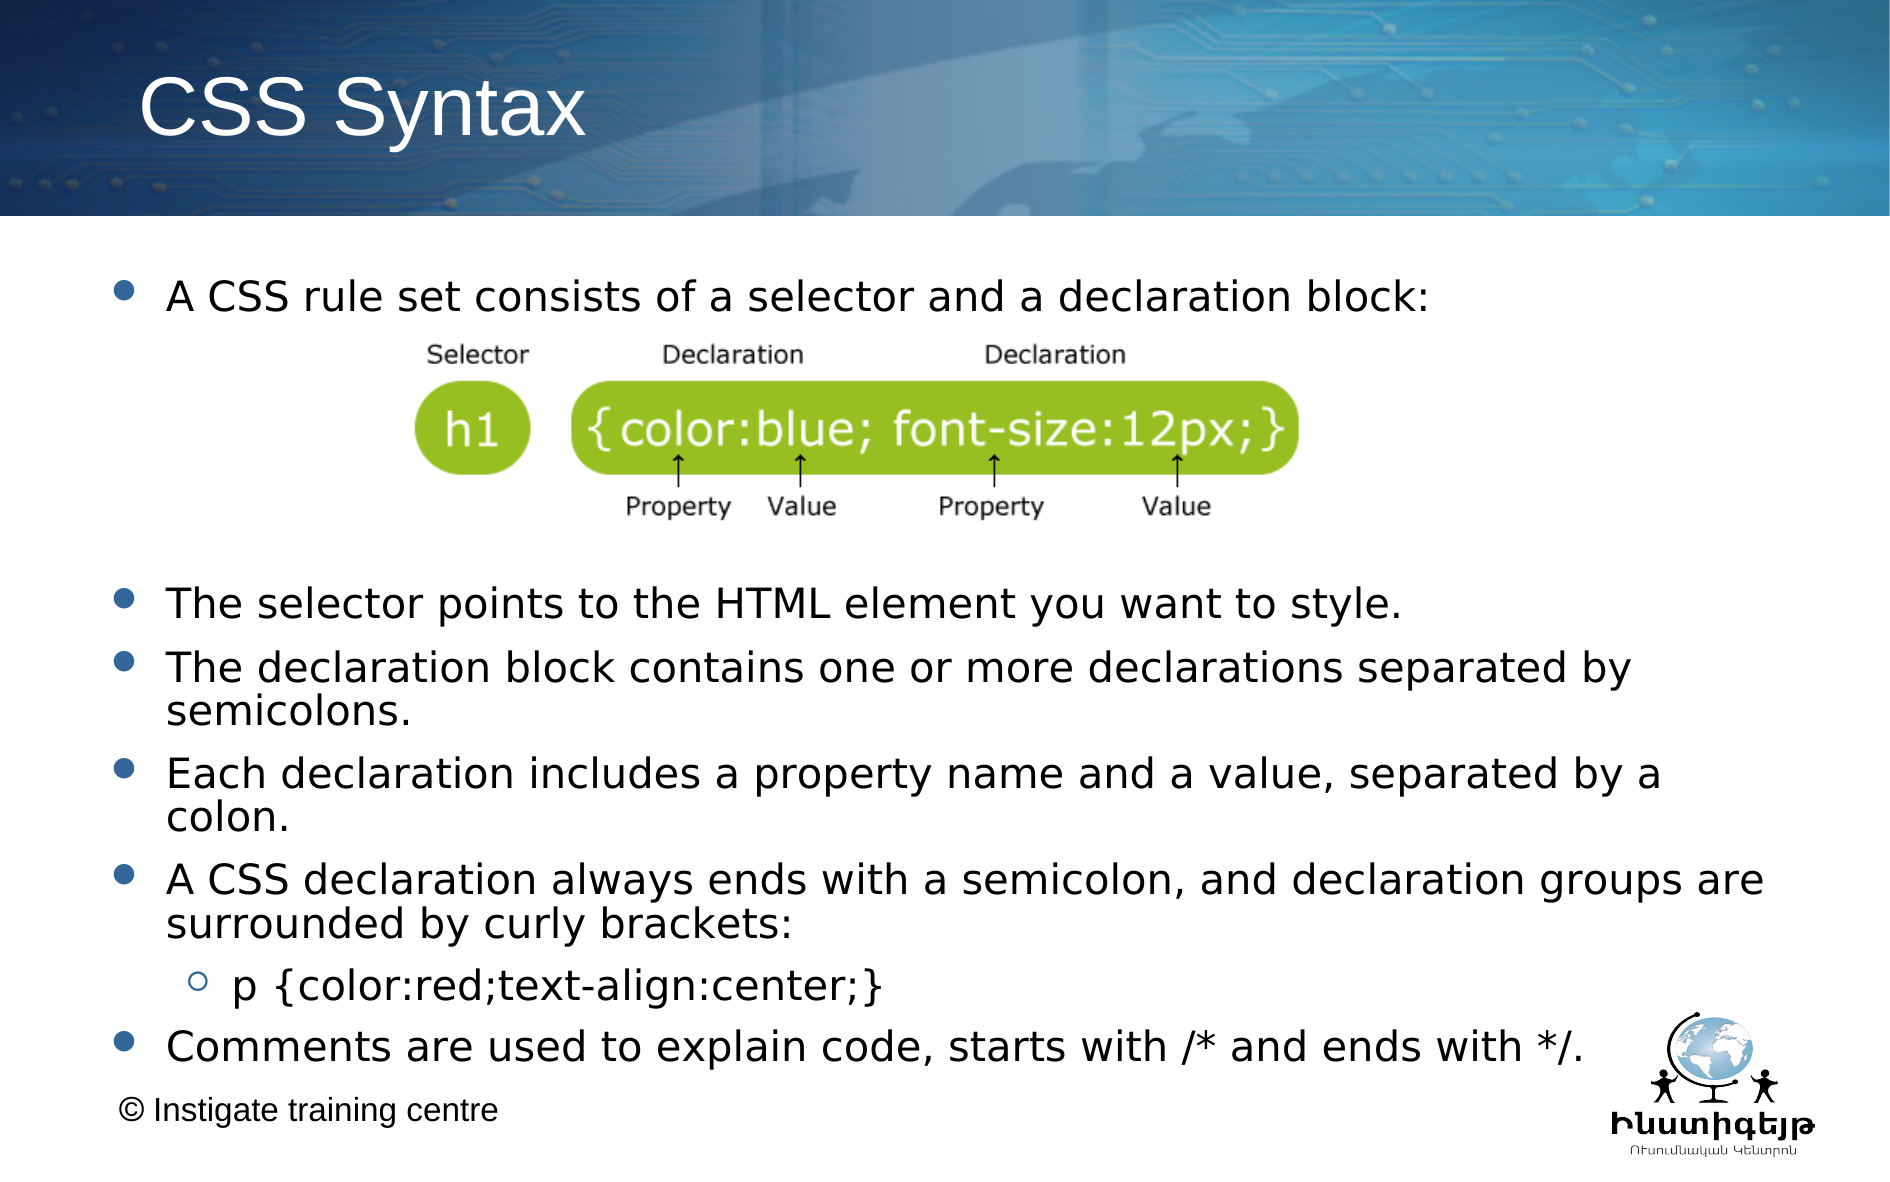

CSS Syntax
# A CSS rule set consists of a selector and a declaration block:
The selector points to the HTML element you want to style.
The declaration block contains one or more declarations separated by semicolons.
Each declaration includes a property name and a value, separated by a colon.
A CSS declaration always ends with a semicolon, and declaration groups are surrounded by curly brackets:
p {color:red;text-align:center;}
Comments are used to explain code, starts with /* and ends with */.